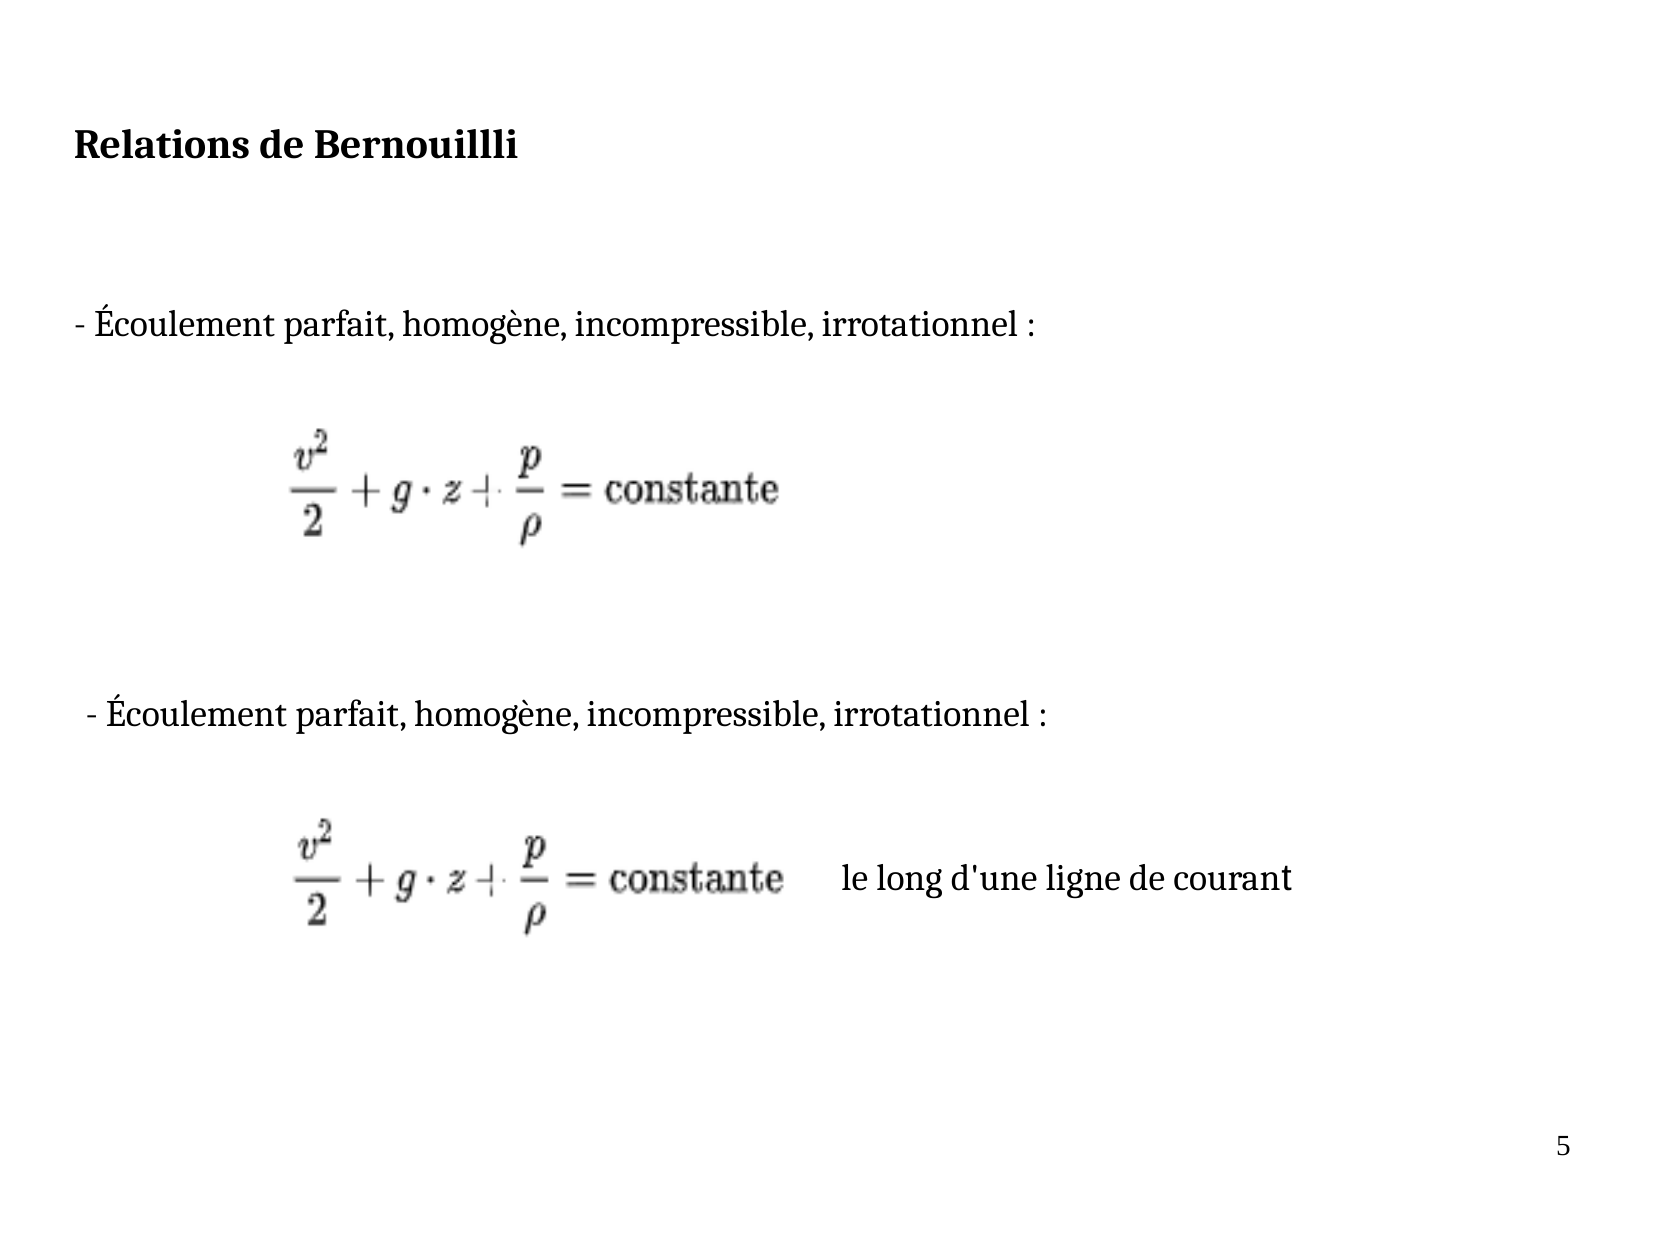

Relations de Bernouillli
- Écoulement parfait, homogène, incompressible, irrotationnel :
- Écoulement parfait, homogène, incompressible, irrotationnel :
le long d'une ligne de courant
5